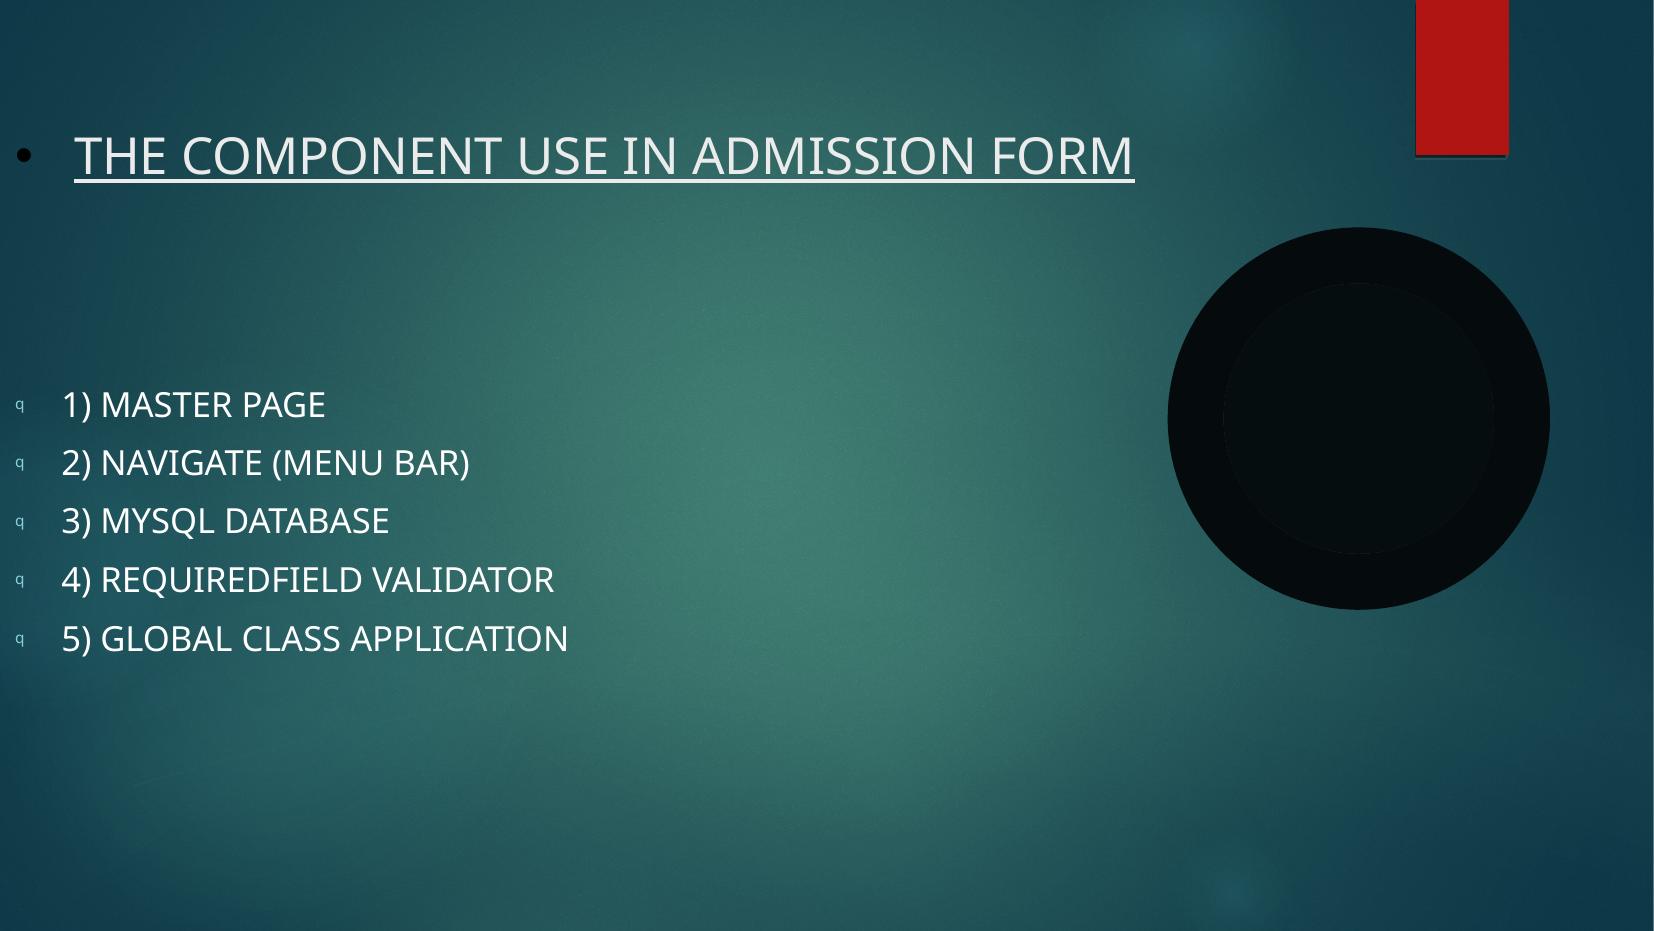

# THE COMPONENT USE IN ADMISSION FORM
1) MASTER PAGE
2) NAVIGATE (MENU BAR)
3) MYSQL DATABASE
4) REQUIREDFIELD VALIDATOR
5) GLOBAL CLASS APPLICATION